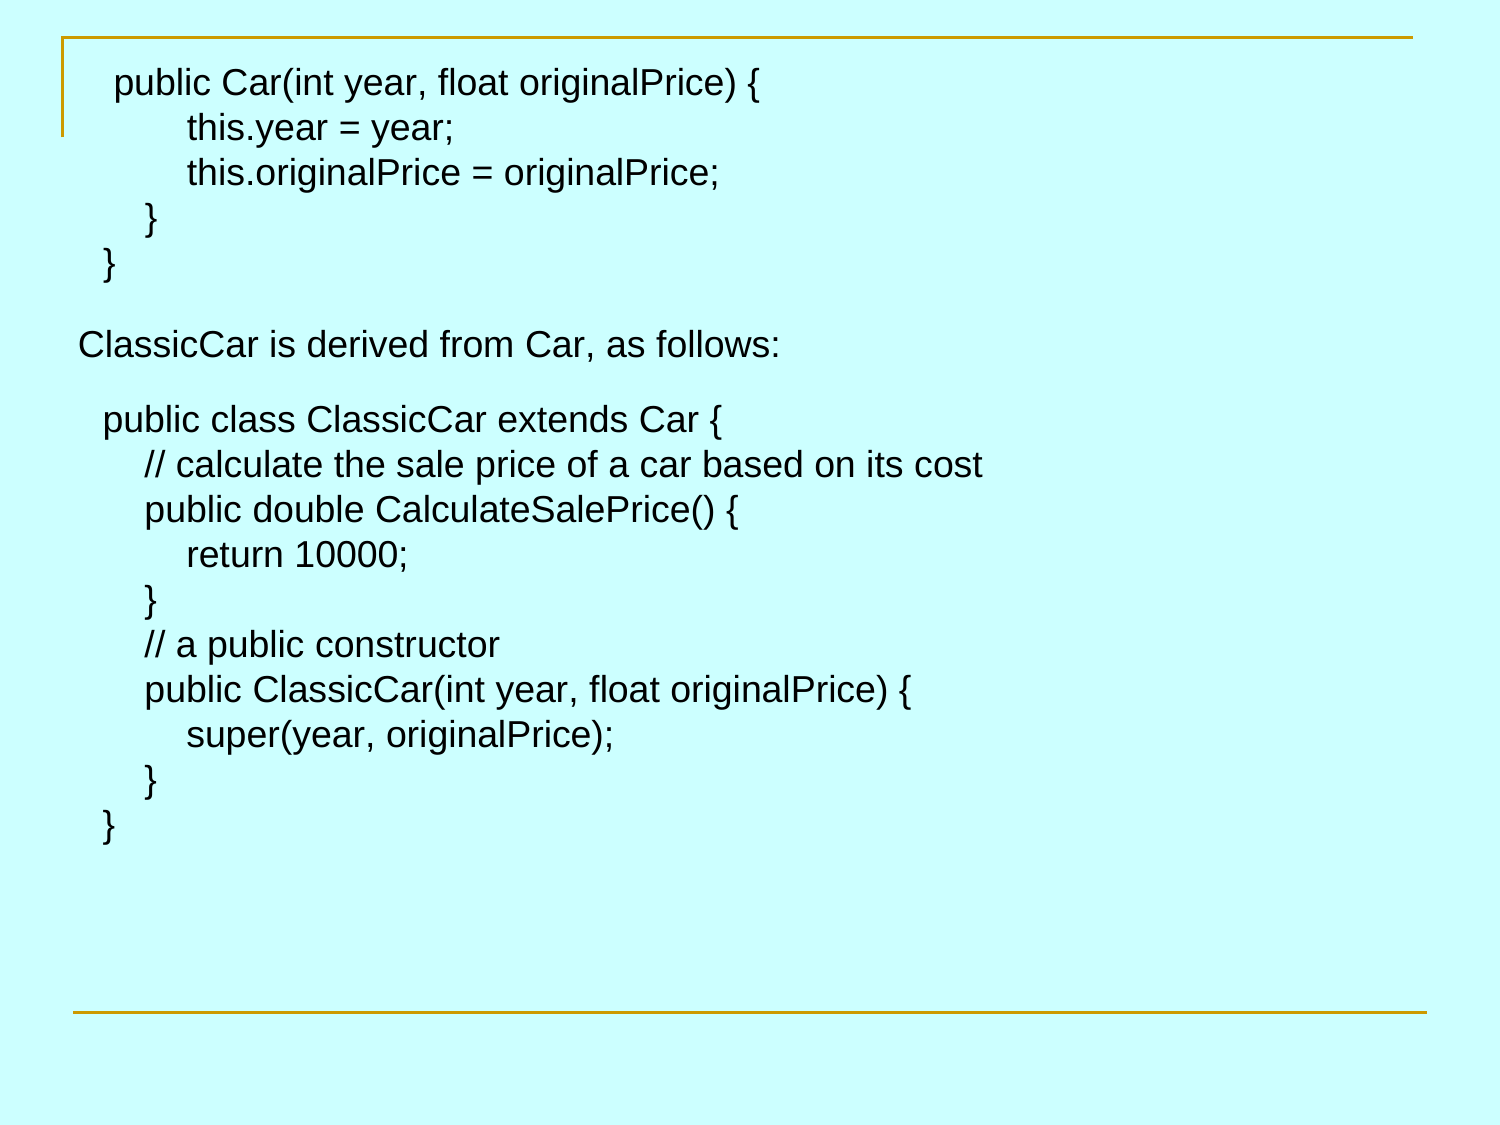

public Car(int year, float originalPrice) {
        this.year = year;
        this.originalPrice = originalPrice;
    }
}
ClassicCar is derived from Car, as follows:
public class ClassicCar extends Car {
    // calculate the sale price of a car based on its cost
    public double CalculateSalePrice() {
        return 10000;
    }
    // a public constructor
    public ClassicCar(int year, float originalPrice) {
        super(year, originalPrice);
    }
}